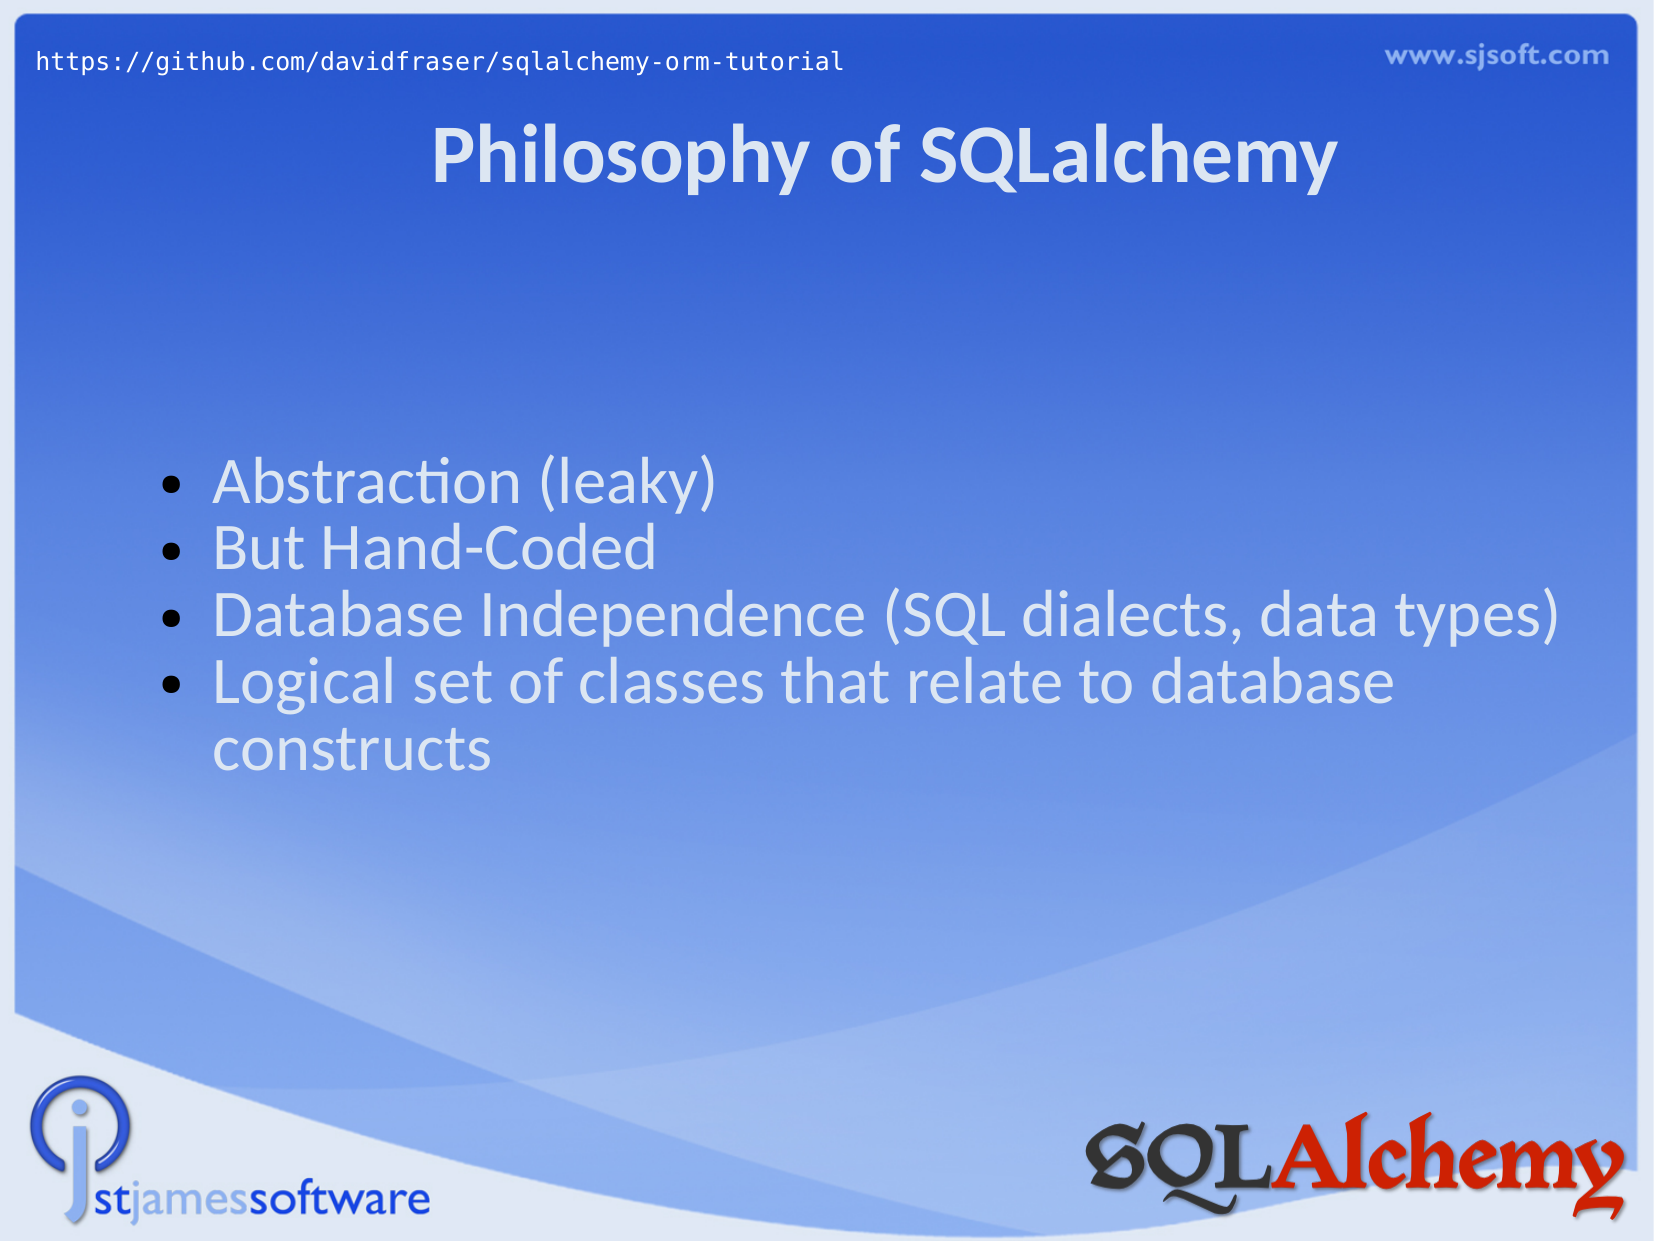

# Philosophy of SQLalchemy
Abstraction (leaky)
But Hand-Coded
Database Independence (SQL dialects, data types)
Logical set of classes that relate to database constructs